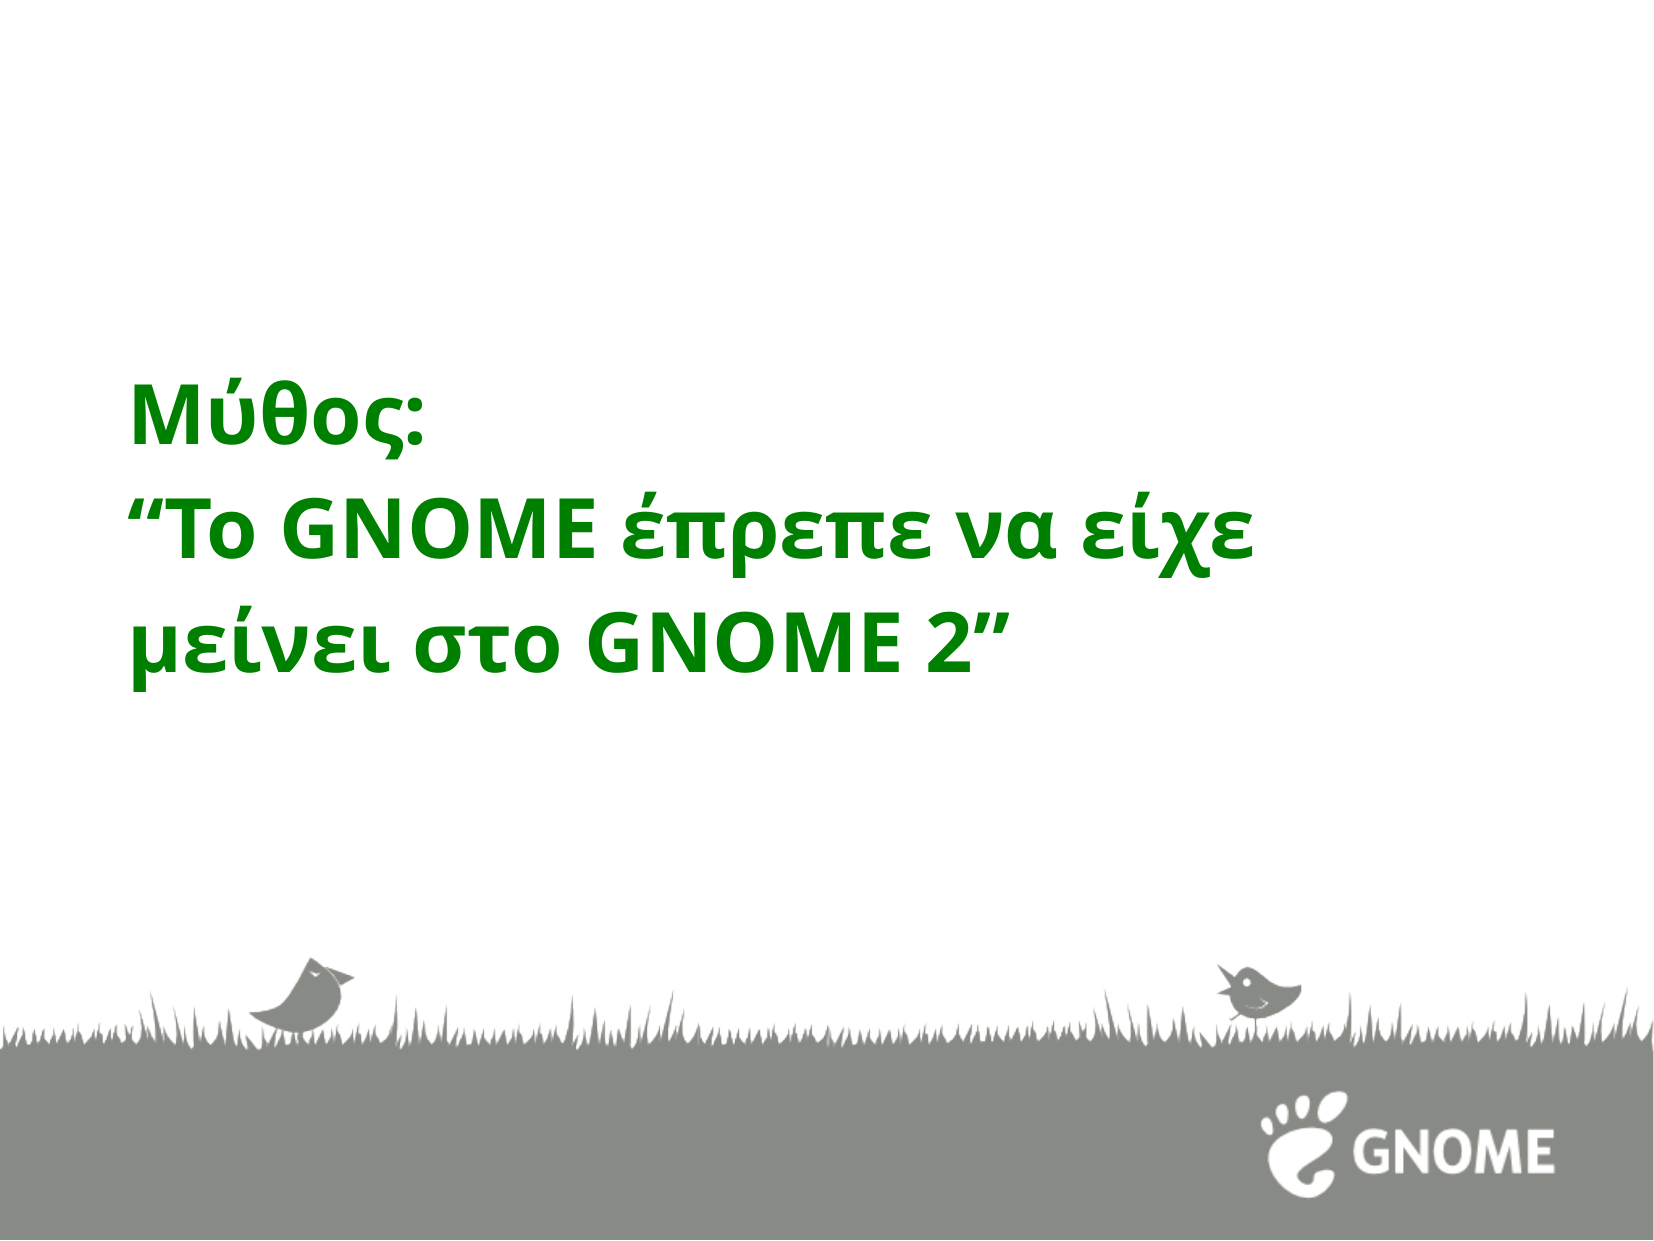

Μύθος:
“Το GNOME έπρεπε να είχε μείνει στο GNOME 2”